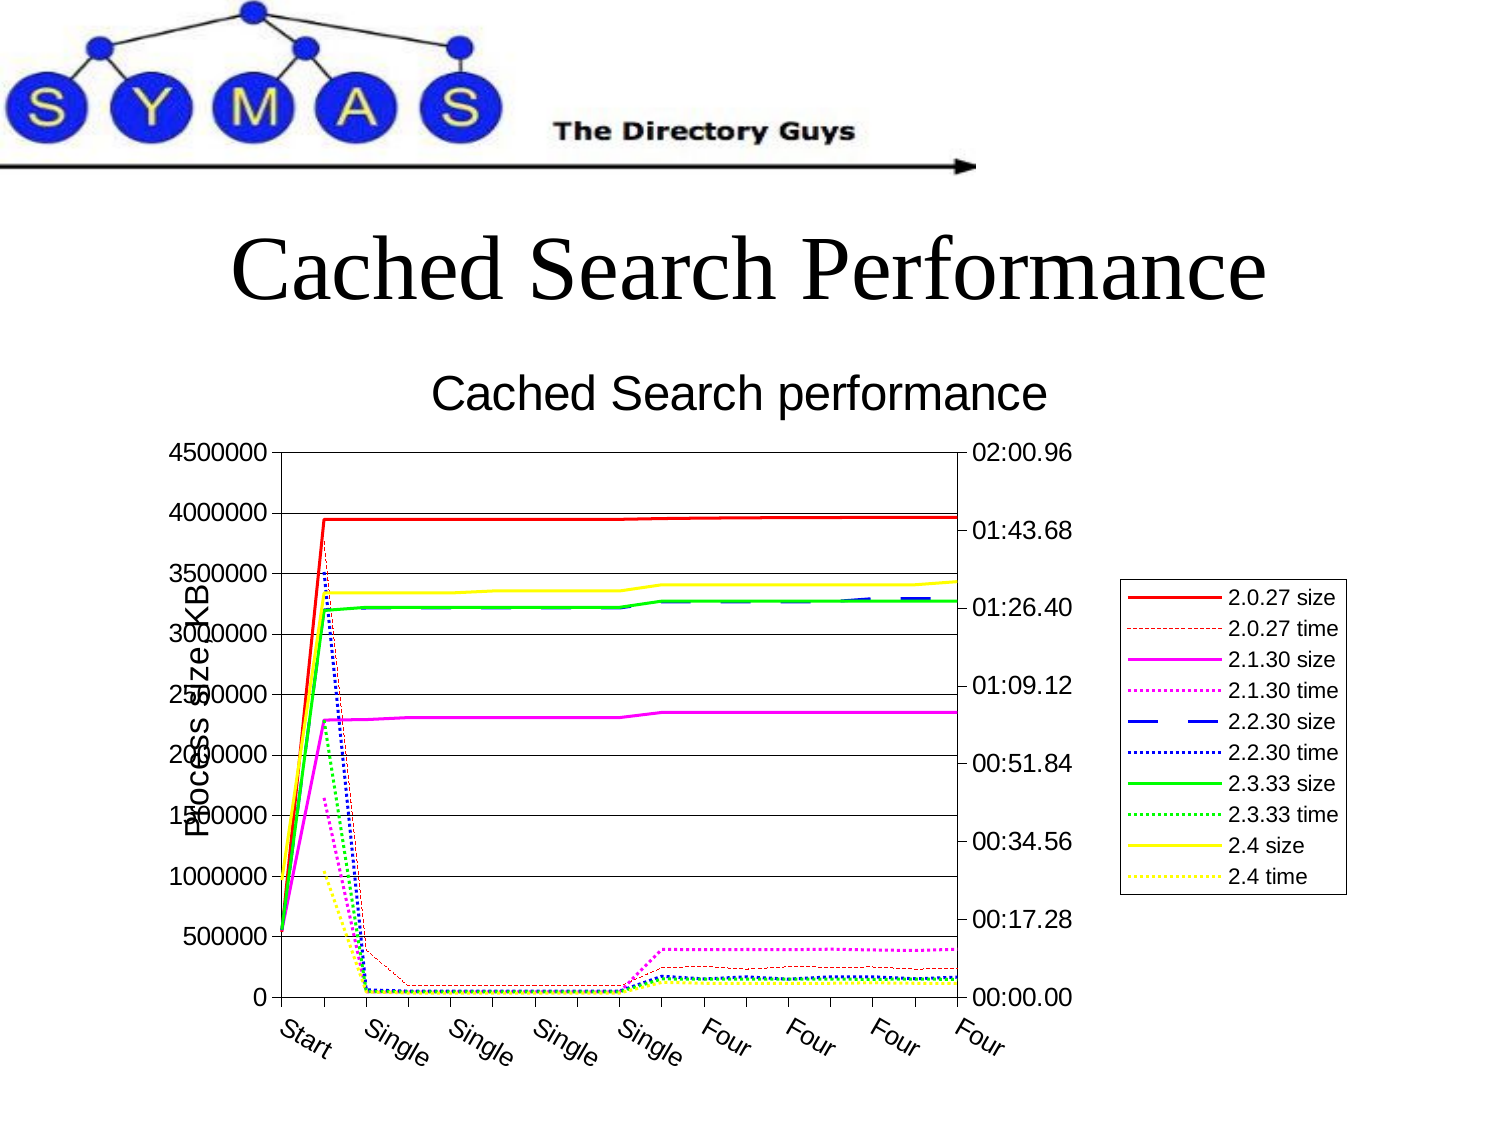

# Cached Search Performance
### Chart: Cached Search performance
| Category | 2.0.27 size | 2.1.30 size | 2.2.30 size | 2.3.33 size | 2.4 size | 2.0.27 time | 2.1.30 time | 2.2.30 time | 2.3.33 time | 2.4 time |
|---|---|---|---|---|---|---|---|---|---|---|
| Start | 541116.0 | 553172.0 | 557696.0 | 559972.0 | 969216.0 | None | None | None | None | None |
| Single | 3949236.0 | 2290744.0 | 3200920.0 | 3196832.0 | 3341192.0 | 0.00117113425925926 | 0.000512905092592593 | 0.00109326388888889 | 0.000712708333333333 | 0.000325138888888889 |
| Single | 3949236.0 | 2294840.0 | 3217308.0 | 3222440.0 | 3341192.0 | 0.00012255787037037 | 1.44560185185185e-05 | 1.96527777777778e-05 | 1.54398148148148e-05 | 1.42361111111111e-05 |
| Single | 3949236.0 | 2311228.0 | 3217308.0 | 3222440.0 | 3341192.0 | 2.98148148148148e-05 | 1.43981481481481e-05 | 1.63078703703704e-05 | 1.4537037037037e-05 | 1.13773148148148e-05 |
| Single | 3949236.0 | 2311228.0 | 3217308.0 | 3222440.0 | 3341192.0 | 2.96643518518519e-05 | 1.44675925925926e-05 | 1.63194444444444e-05 | 1.4525462962963e-05 | 1.12268518518519e-05 |
| Single | 3949236.0 | 2311228.0 | 3217308.0 | 3222440.0 | 3357580.0 | 2.98148148148148e-05 | 1.44675925925926e-05 | 1.63888888888889e-05 | 1.45949074074074e-05 | 1.13425925925926e-05 |
| Single | 3949236.0 | 2311228.0 | 3217308.0 | 3222440.0 | 3357580.0 | 2.98958333333333e-05 | 1.44097222222222e-05 | 1.61805555555556e-05 | 1.44212962962963e-05 | 1.13657407407407e-05 |
| Single | 3949236.0 | 2311228.0 | 3217308.0 | 3222440.0 | 3357580.0 | 2.9849537037037e-05 | 1.4537037037037e-05 | 1.64351851851852e-05 | 1.44791666666667e-05 | 1.13657407407407e-05 |
| Single | 3949236.0 | 2311228.0 | 3217308.0 | 3222440.0 | 3357580.0 | 2.96296296296296e-05 | 1.44444444444444e-05 | 1.62731481481482e-05 | 1.43865740740741e-05 | 1.13888888888889e-05 |
| Four | 3955380.0 | 2354244.0 | 3268524.0 | 3273656.0 | 3408796.0 | 7.64583333333333e-05 | 0.000123657407407407 | 5.45023148148148e-05 | 4.76041666666667e-05 | 3.87152777777778e-05 |
| Four | 3959476.0 | 2354244.0 | 3268524.0 | 3273656.0 | 3408796.0 | 7.99074074074074e-05 | 0.000122731481481481 | 4.77777777777778e-05 | 4.71875e-05 | 3.64814814814815e-05 |
| Four | 3961524.0 | 2354244.0 | 3268524.0 | 3273656.0 | 3408796.0 | 7.28240740740741e-05 | 0.000123321759259259 | 5.29513888888889e-05 | 4.70486111111111e-05 | 3.61574074074074e-05 |
| Four | 3963572.0 | 2354244.0 | 3268524.0 | 3273656.0 | 3408796.0 | 7.89467592592593e-05 | 0.000122731481481481 | 4.71643518518519e-05 | 4.72685185185185e-05 | 3.6099537037037e-05 |
| Four | 3963572.0 | 2354244.0 | 3268524.0 | 3273656.0 | 3408796.0 | 7.78703703703704e-05 | 0.000124050925925926 | 5.2974537037037e-05 | 4.73148148148148e-05 | 3.64236111111111e-05 |
| Four | 3965620.0 | 2354244.0 | 3294132.0 | 3273656.0 | 3408796.0 | 7.82986111111111e-05 | 0.000122002314814815 | 5.3125e-05 | 4.64583333333333e-05 | 3.75925925925926e-05 |
| Four | 3965620.0 | 2354244.0 | 3294132.0 | 3273656.0 | 3408796.0 | 7.29166666666667e-05 | 0.000120706018518519 | 4.80208333333333e-05 | 4.72453703703704e-05 | 3.64930555555556e-05 |
| Four | 3965620.0 | 2354244.0 | 3294132.0 | 3273656.0 | 3434404.0 | 7.43402777777778e-05 | 0.000123877314814815 | 5.20717592592593e-05 | 4.65046296296296e-05 | 3.6087962962963e-05 |